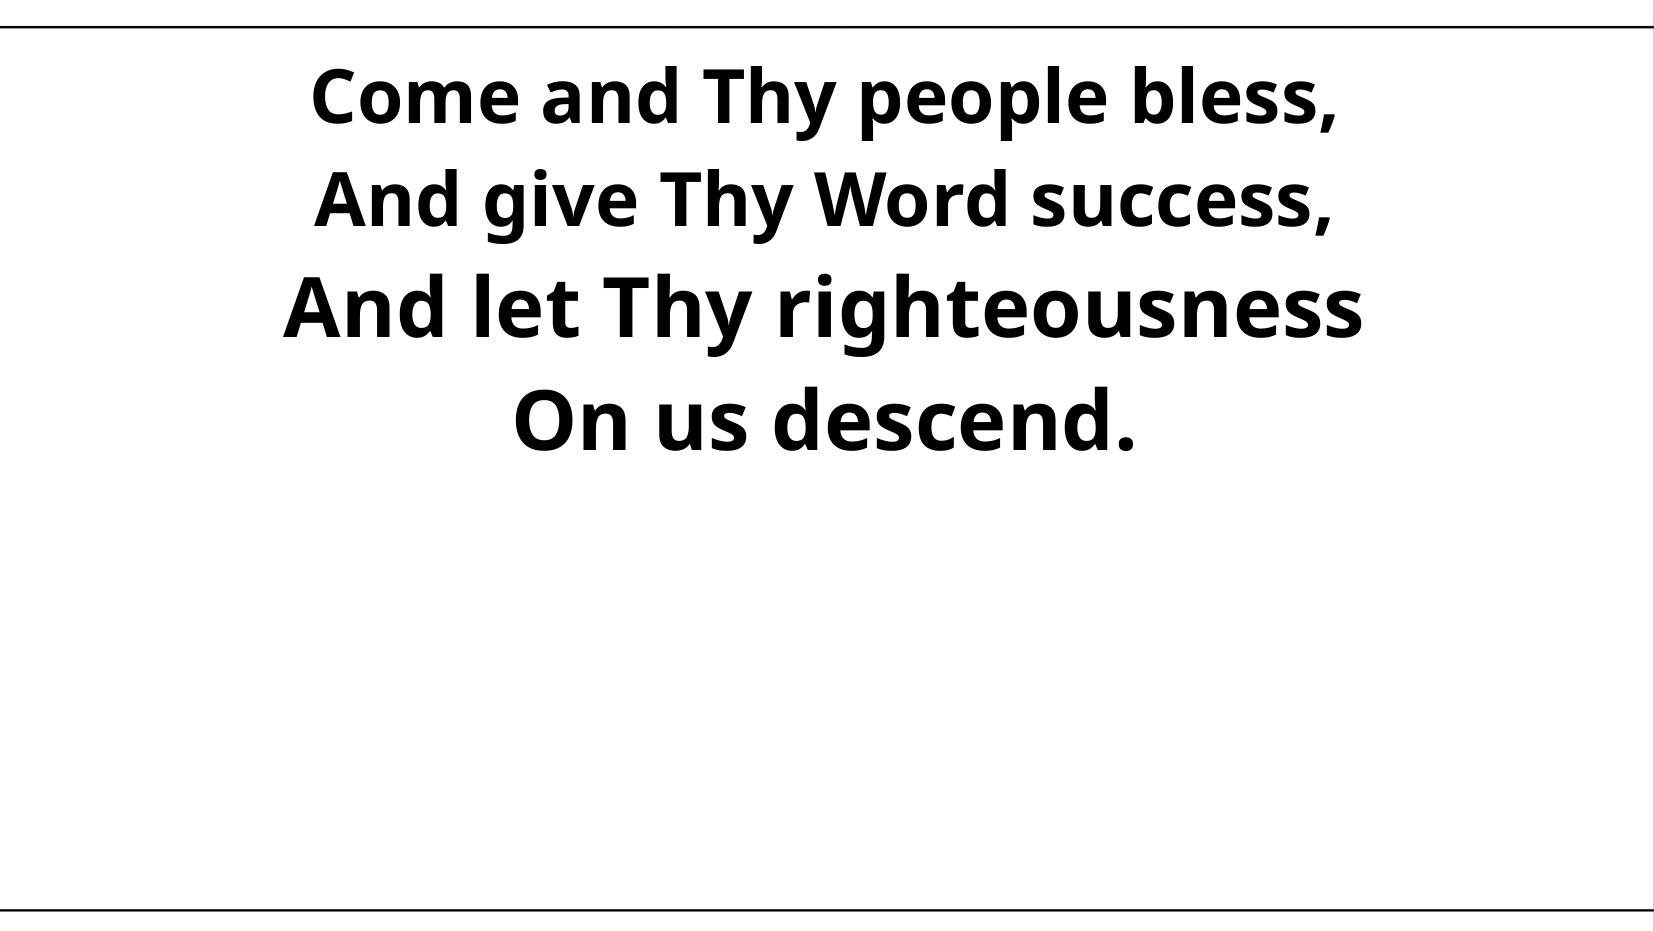

Come and Thy people bless,
And give Thy Word success,
And let Thy righteousness
On us descend.